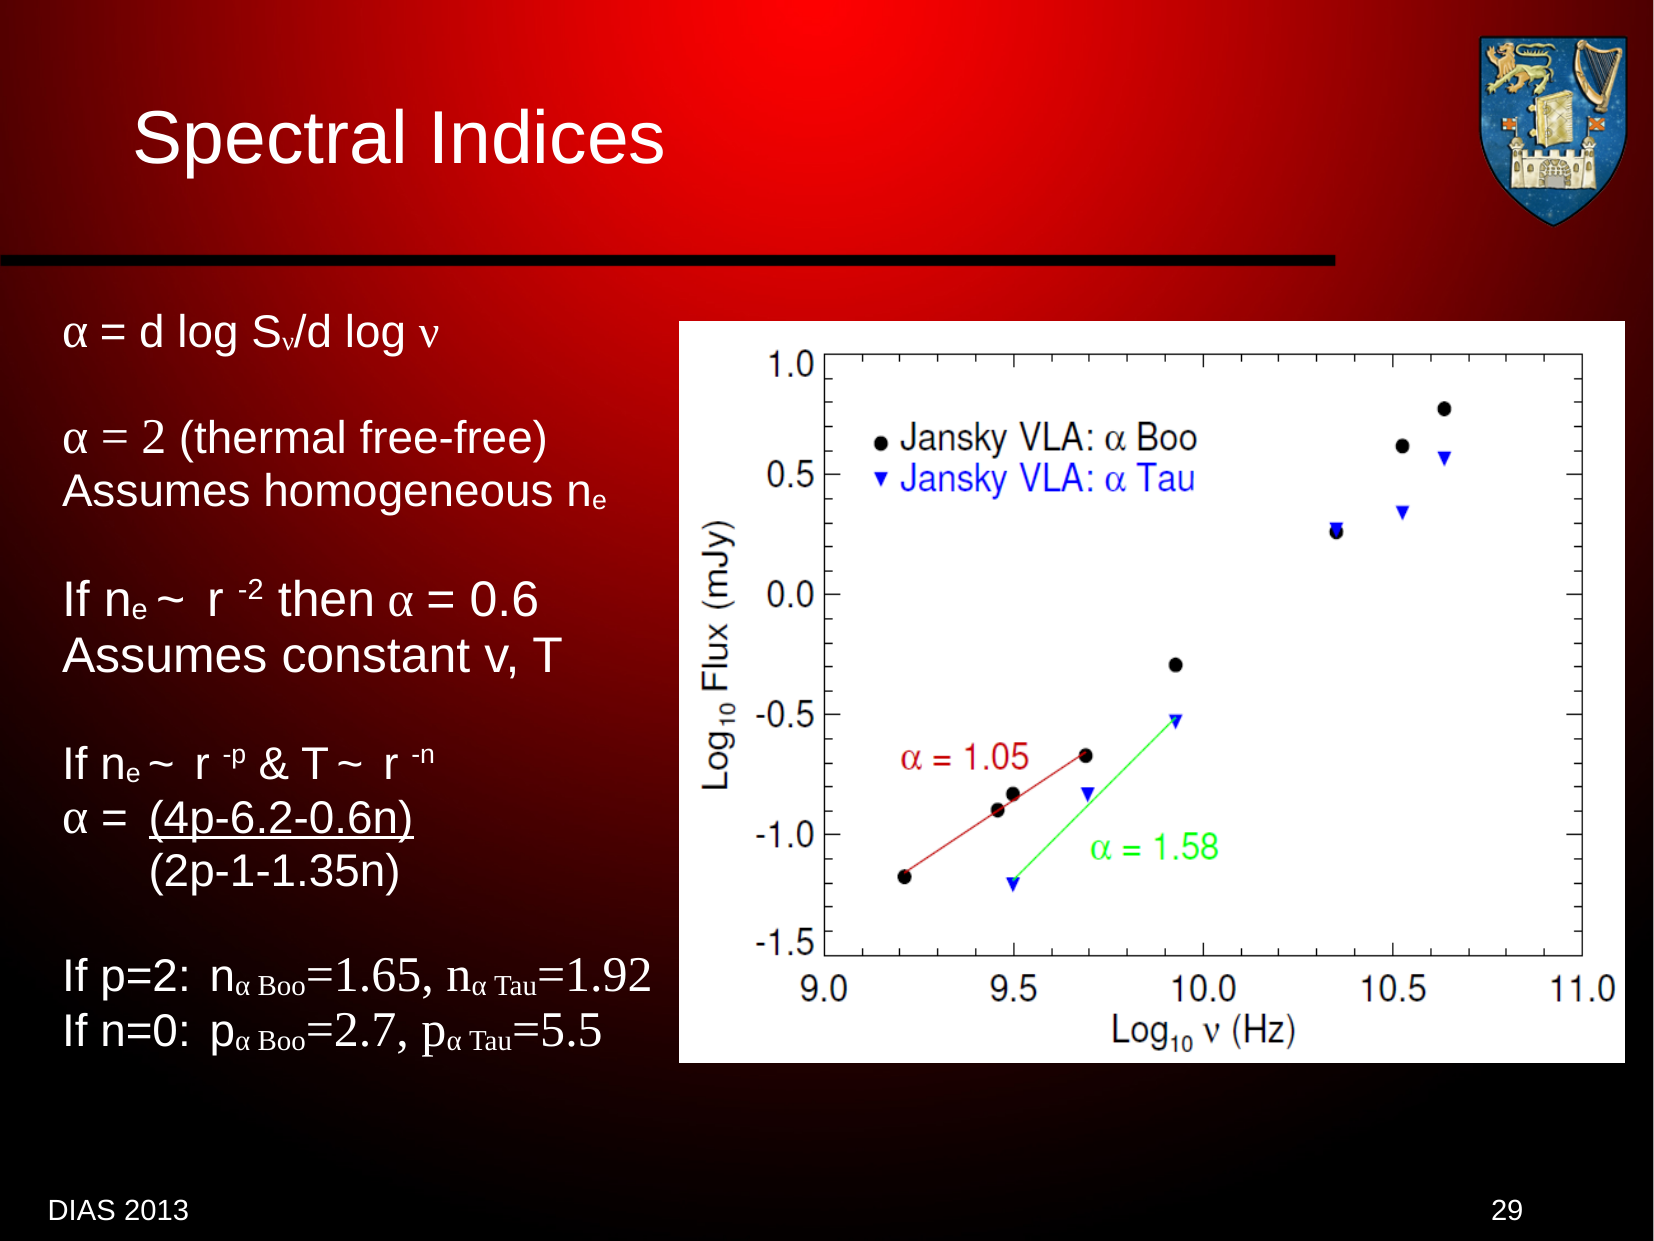

Spectral Indices
α = d log Sν/d log ν
α = 2 (thermal free-free)
Assumes homogeneous ne
If ne ~ r -2 then α = 0.6
Assumes constant v, T
If ne ~ r -p & T ~ r -n
α =	 (4p-6.2-0.6n)					 (2p-1-1.35n)
If p=2:	nα Boo=1.65, nα Tau=1.92
If n=0:	pα Boo=2.7, pα Tau=5.5
October 3-5 2012
Radio
 DIAS 2013					 	 		 										29